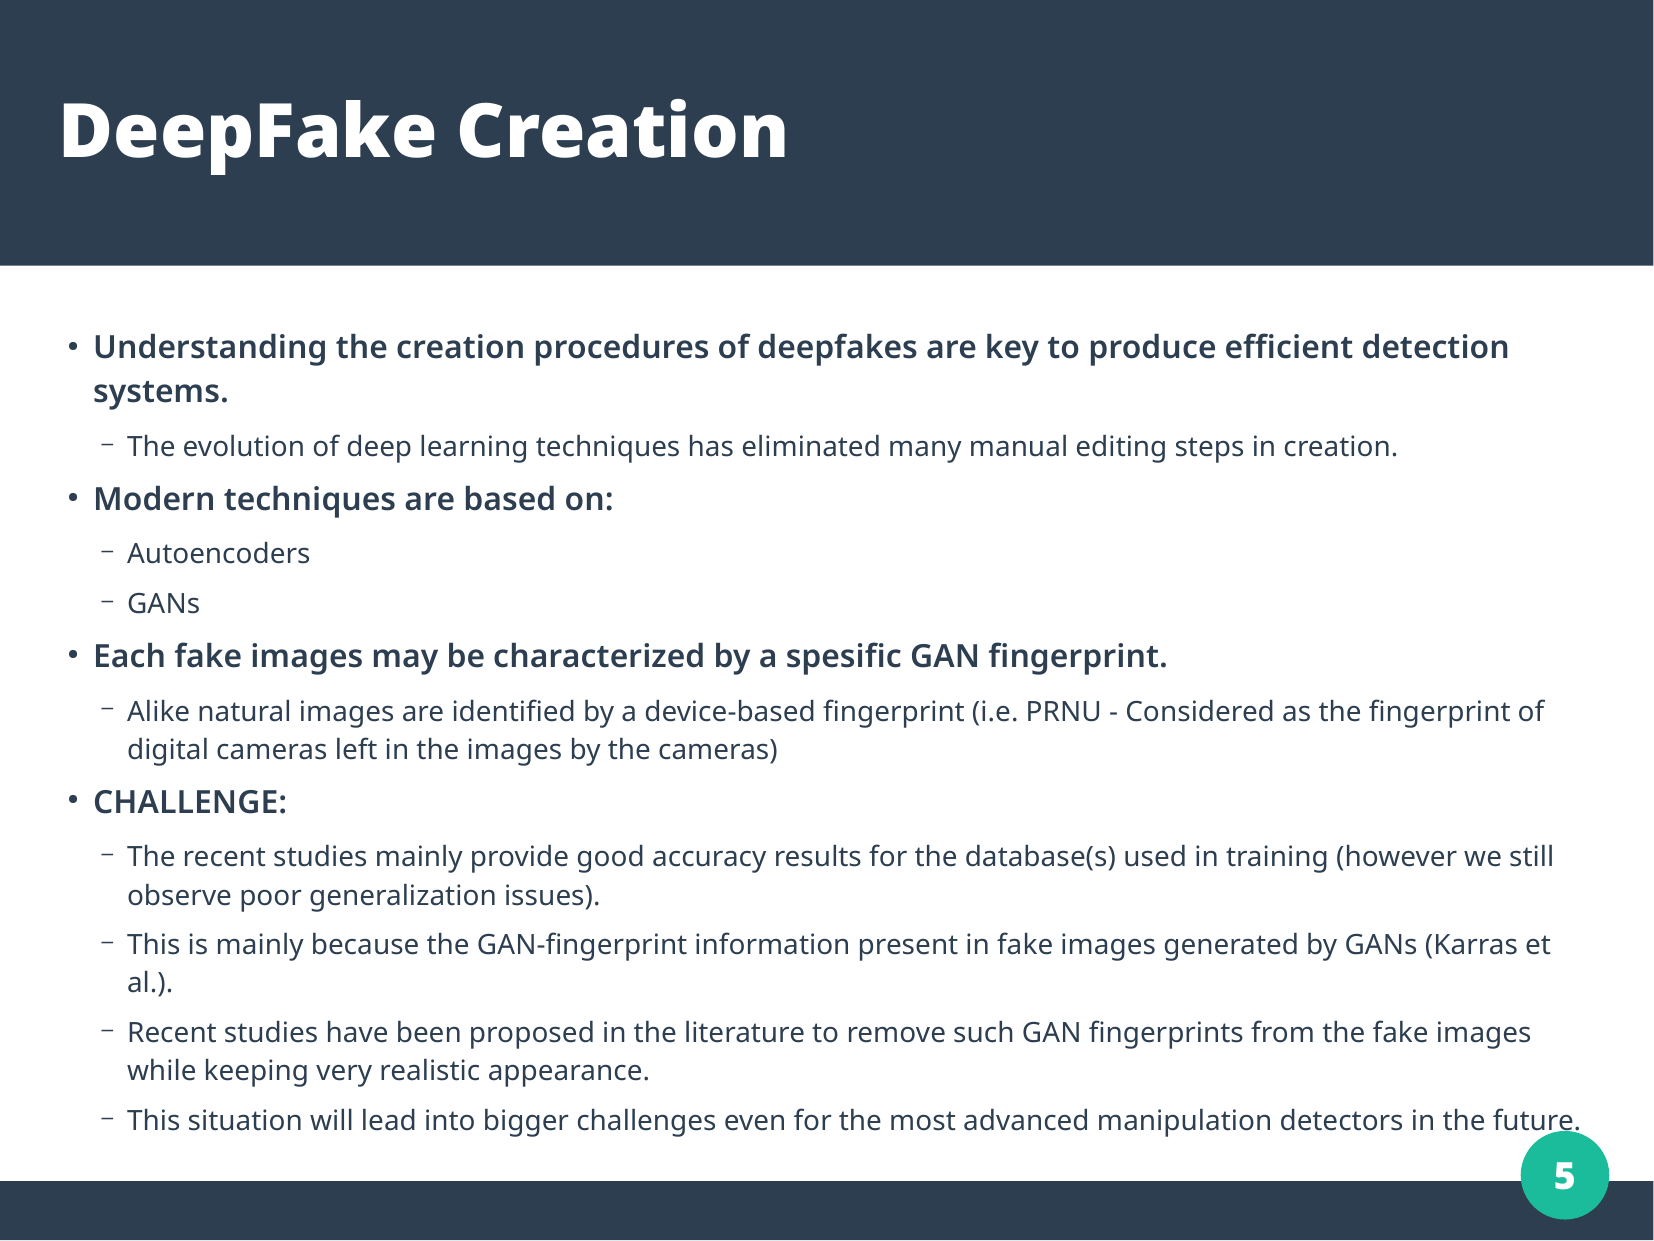

# DeepFake Creation
Understanding the creation procedures of deepfakes are key to produce efficient detection systems.
The evolution of deep learning techniques has eliminated many manual editing steps in creation.
Modern techniques are based on:
Autoencoders
GANs
Each fake images may be characterized by a spesific GAN fingerprint.
Alike natural images are identified by a device-based fingerprint (i.e. PRNU - Considered as the fingerprint of digital cameras left in the images by the cameras)
CHALLENGE:
The recent studies mainly provide good accuracy results for the database(s) used in training (however we still observe poor generalization issues).
This is mainly because the GAN-fingerprint information present in fake images generated by GANs (Karras et al.).
Recent studies have been proposed in the literature to remove such GAN fingerprints from the fake images while keeping very realistic appearance.
This situation will lead into bigger challenges even for the most advanced manipulation detectors in the future.
5